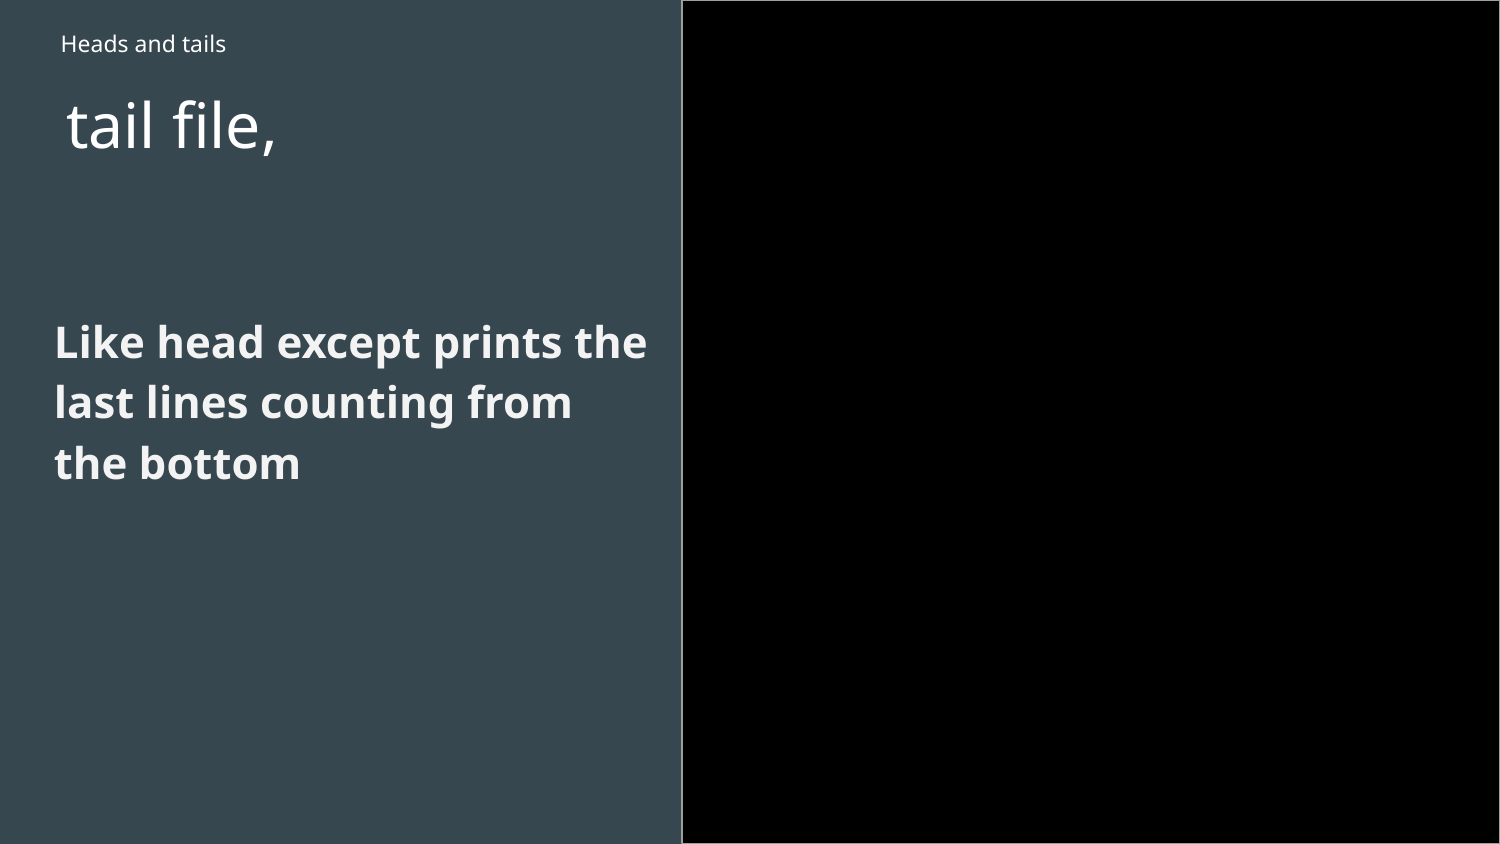

Heads and tails
# tail file,
Like head except prints the last lines counting from the bottom